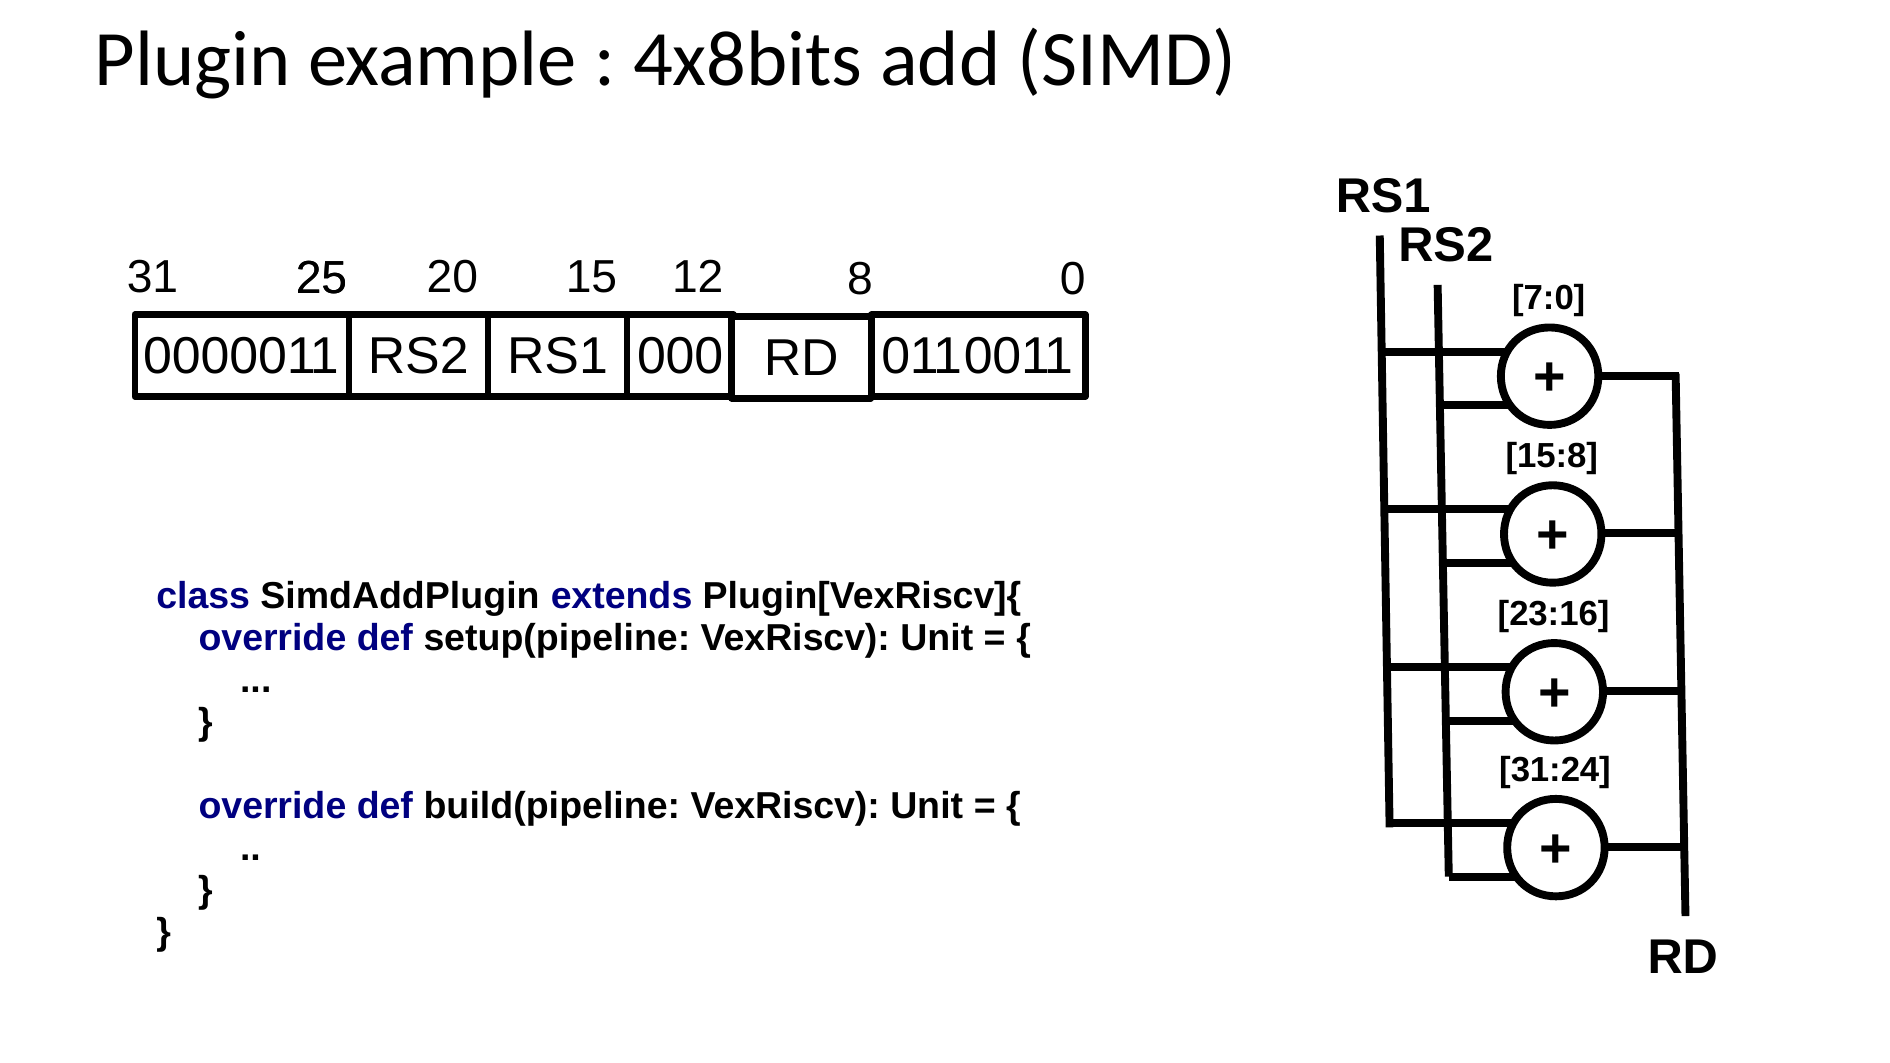

# Plugin example : 4x8bits add (SIMD)
class SimdAddPlugin extends Plugin[VexRiscv]{
 override def setup(pipeline: VexRiscv): Unit = {
 ...
 }
 override def build(pipeline: VexRiscv): Unit = {
 ..
 }
}